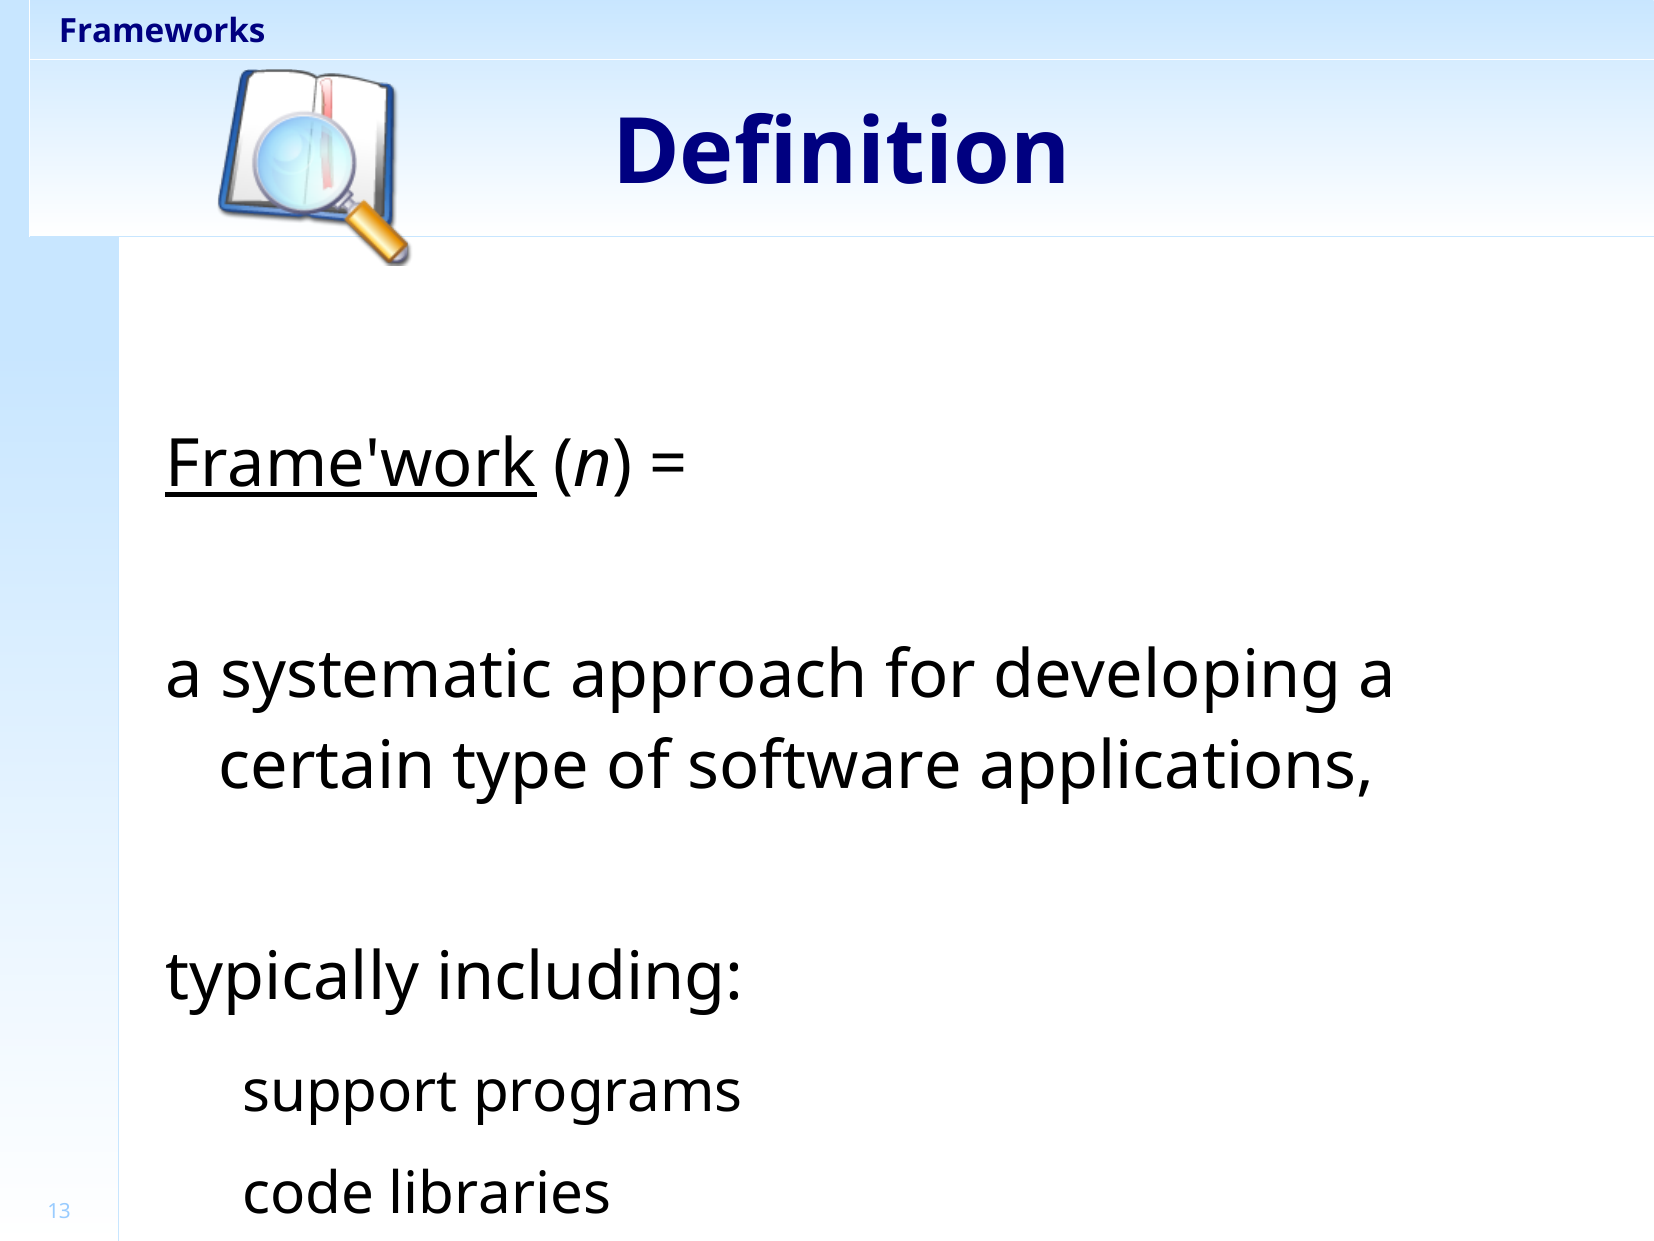

Frameworks
# Definition
Frame'work (n) =
a systematic approach for developing a certain type of software applications,
typically including:
support programs
code libraries